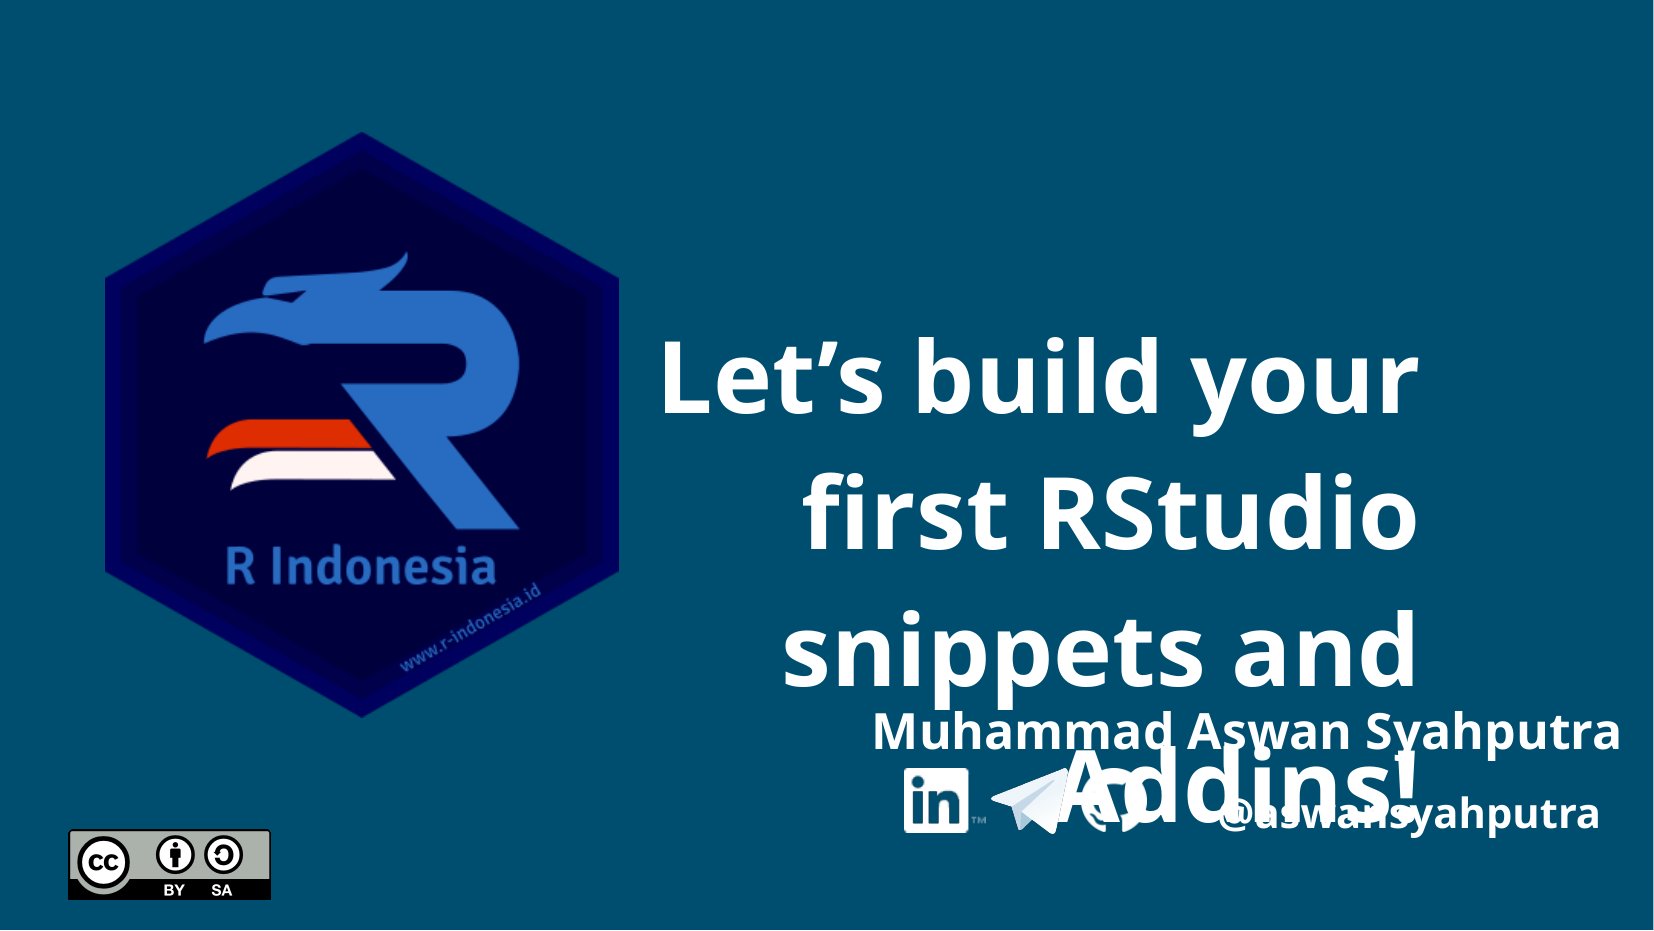

Let’s build your first RStudio snippets and Addins!
Muhammad Aswan Syahputra
@aswansyahputra